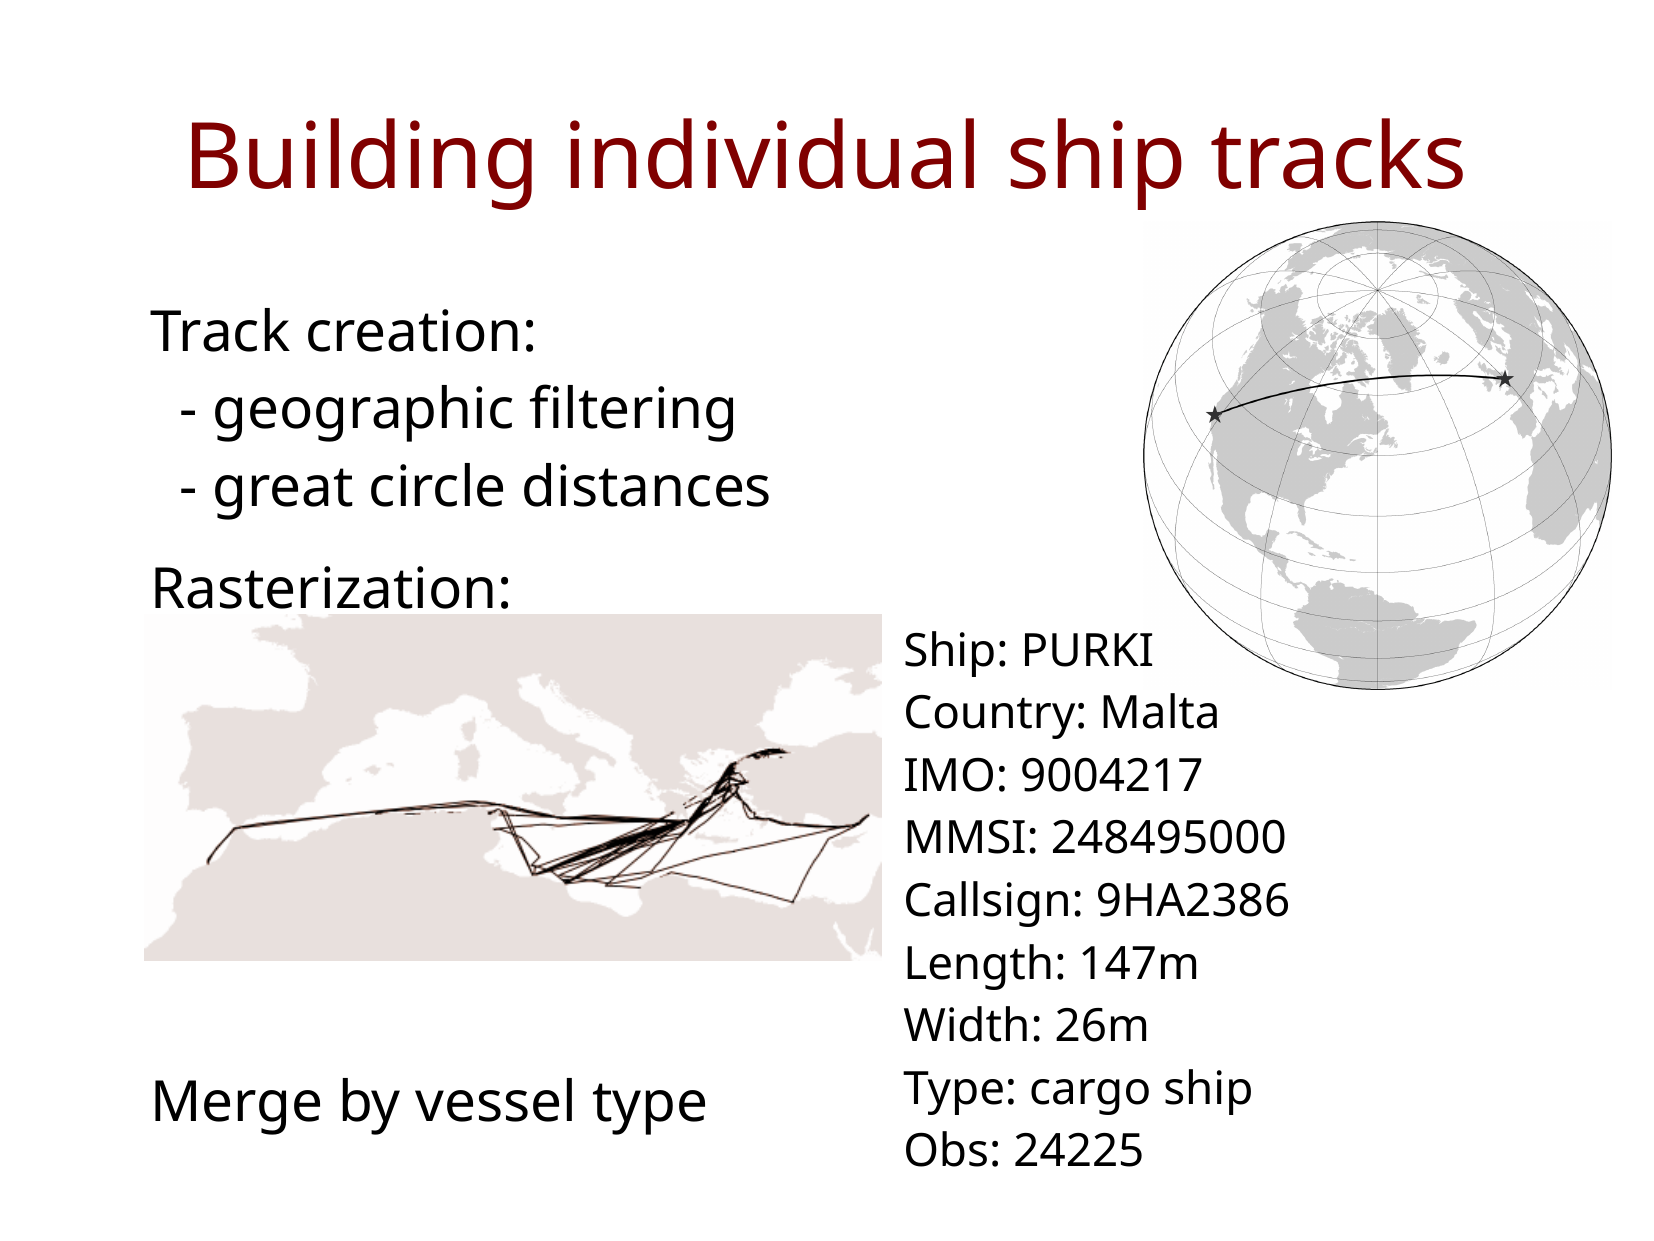

# Building individual ship tracks
Track creation:
 - geographic filtering
 - great circle distances
Rasterization:
Merge by vessel type
Ship: PURKI
Country: Malta
IMO: 9004217
MMSI: 248495000
Callsign: 9HA2386
Length: 147m
Width: 26m
Type: cargo ship
Obs: 24225